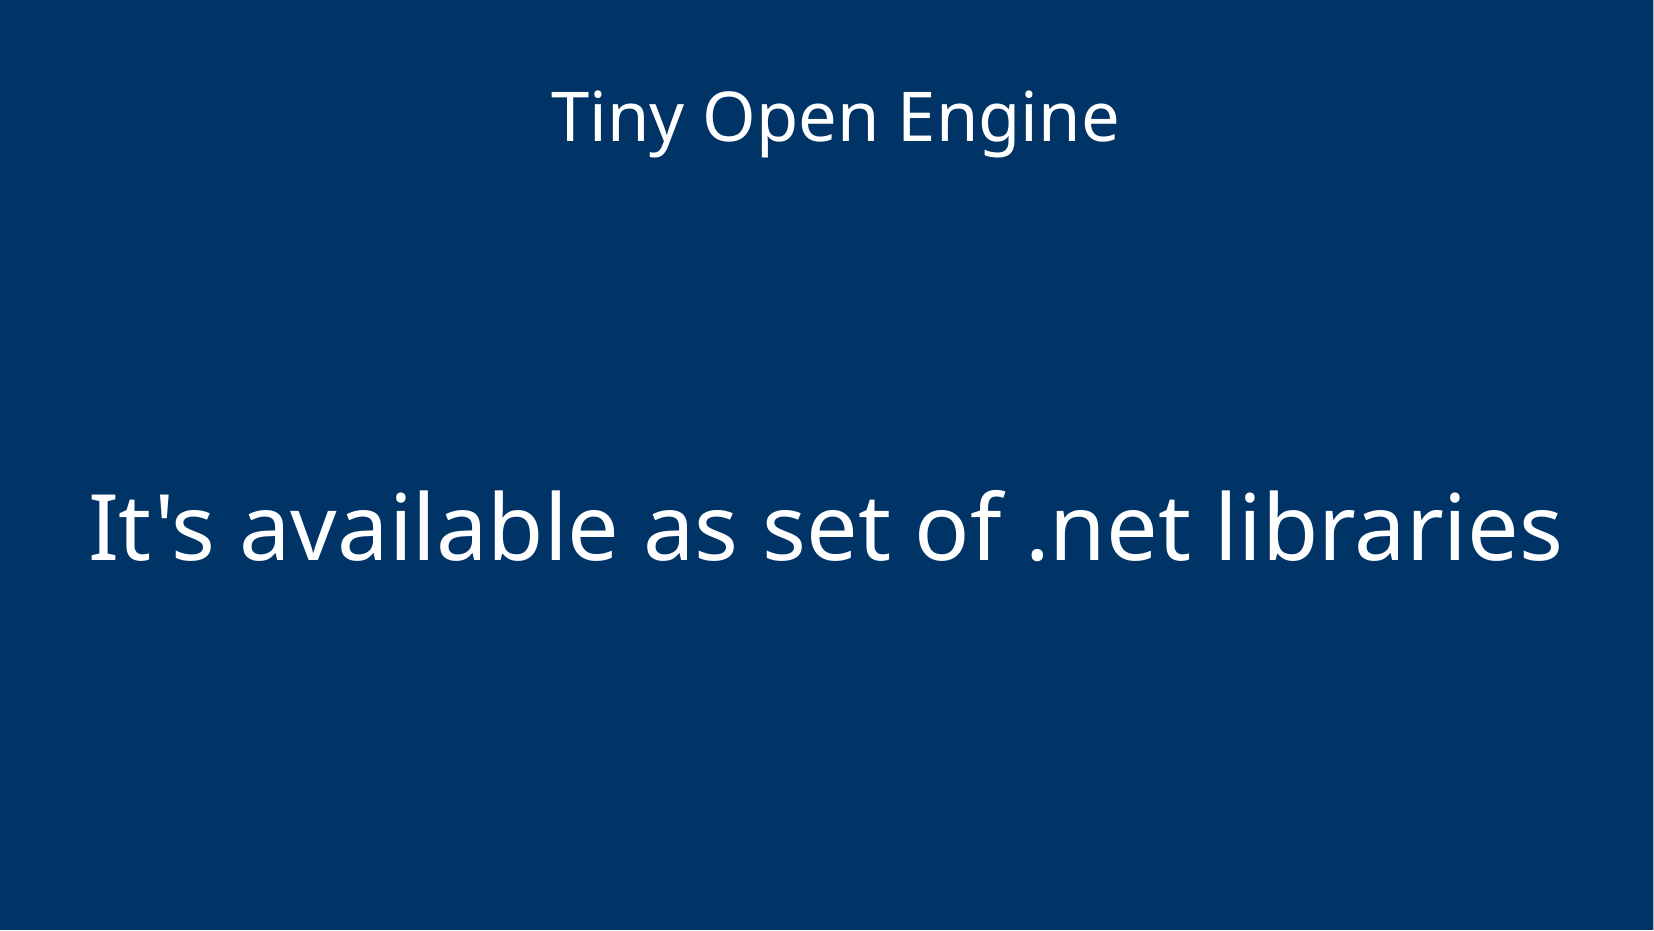

# Tiny Open Engine
It's available as set of .net libraries